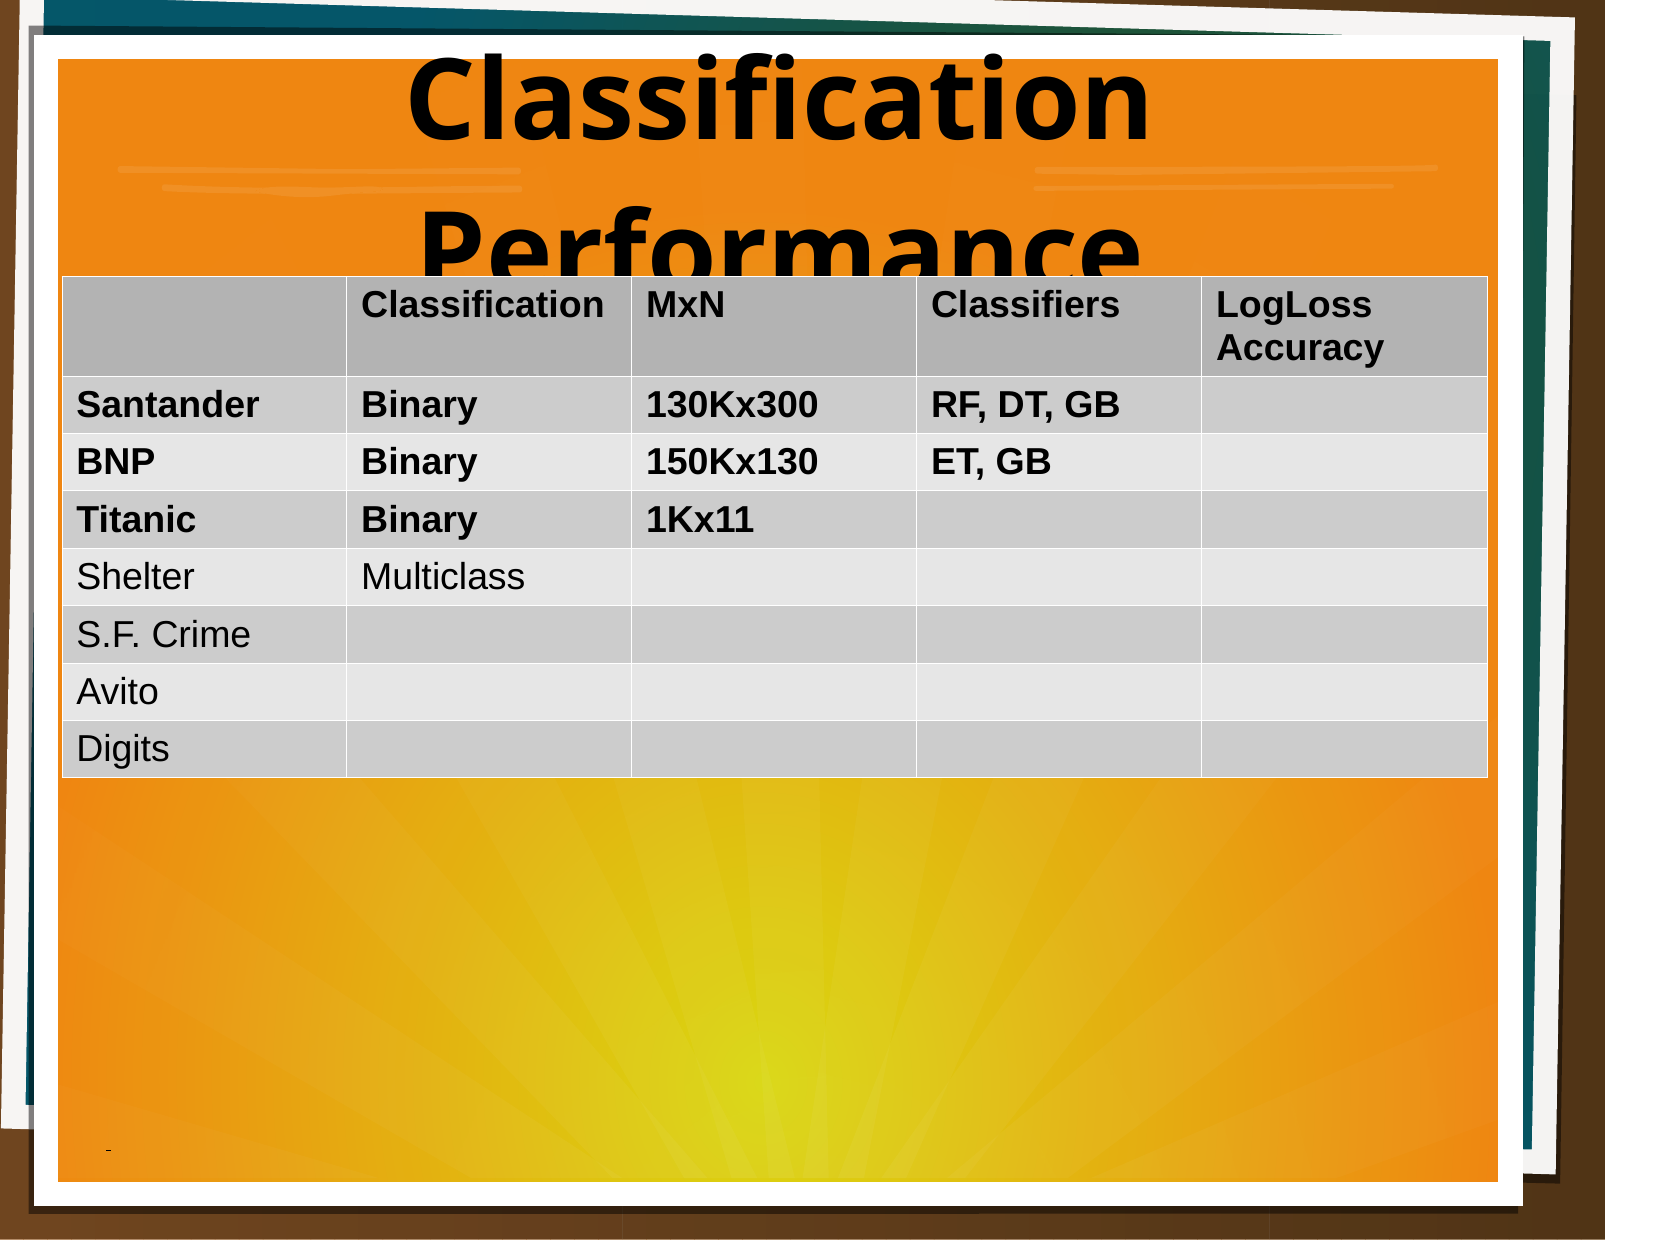

# Classification Performance
| | Classification | MxN | Classifiers | LogLoss Accuracy |
| --- | --- | --- | --- | --- |
| Santander | Binary | 130Kx300 | RF, DT, GB | |
| BNP | Binary | 150Kx130 | ET, GB | |
| Titanic | Binary | 1Kx11 | | |
| Shelter | Multiclass | | | |
| S.F. Crime | | | | |
| Avito | | | | |
| Digits | | | | |